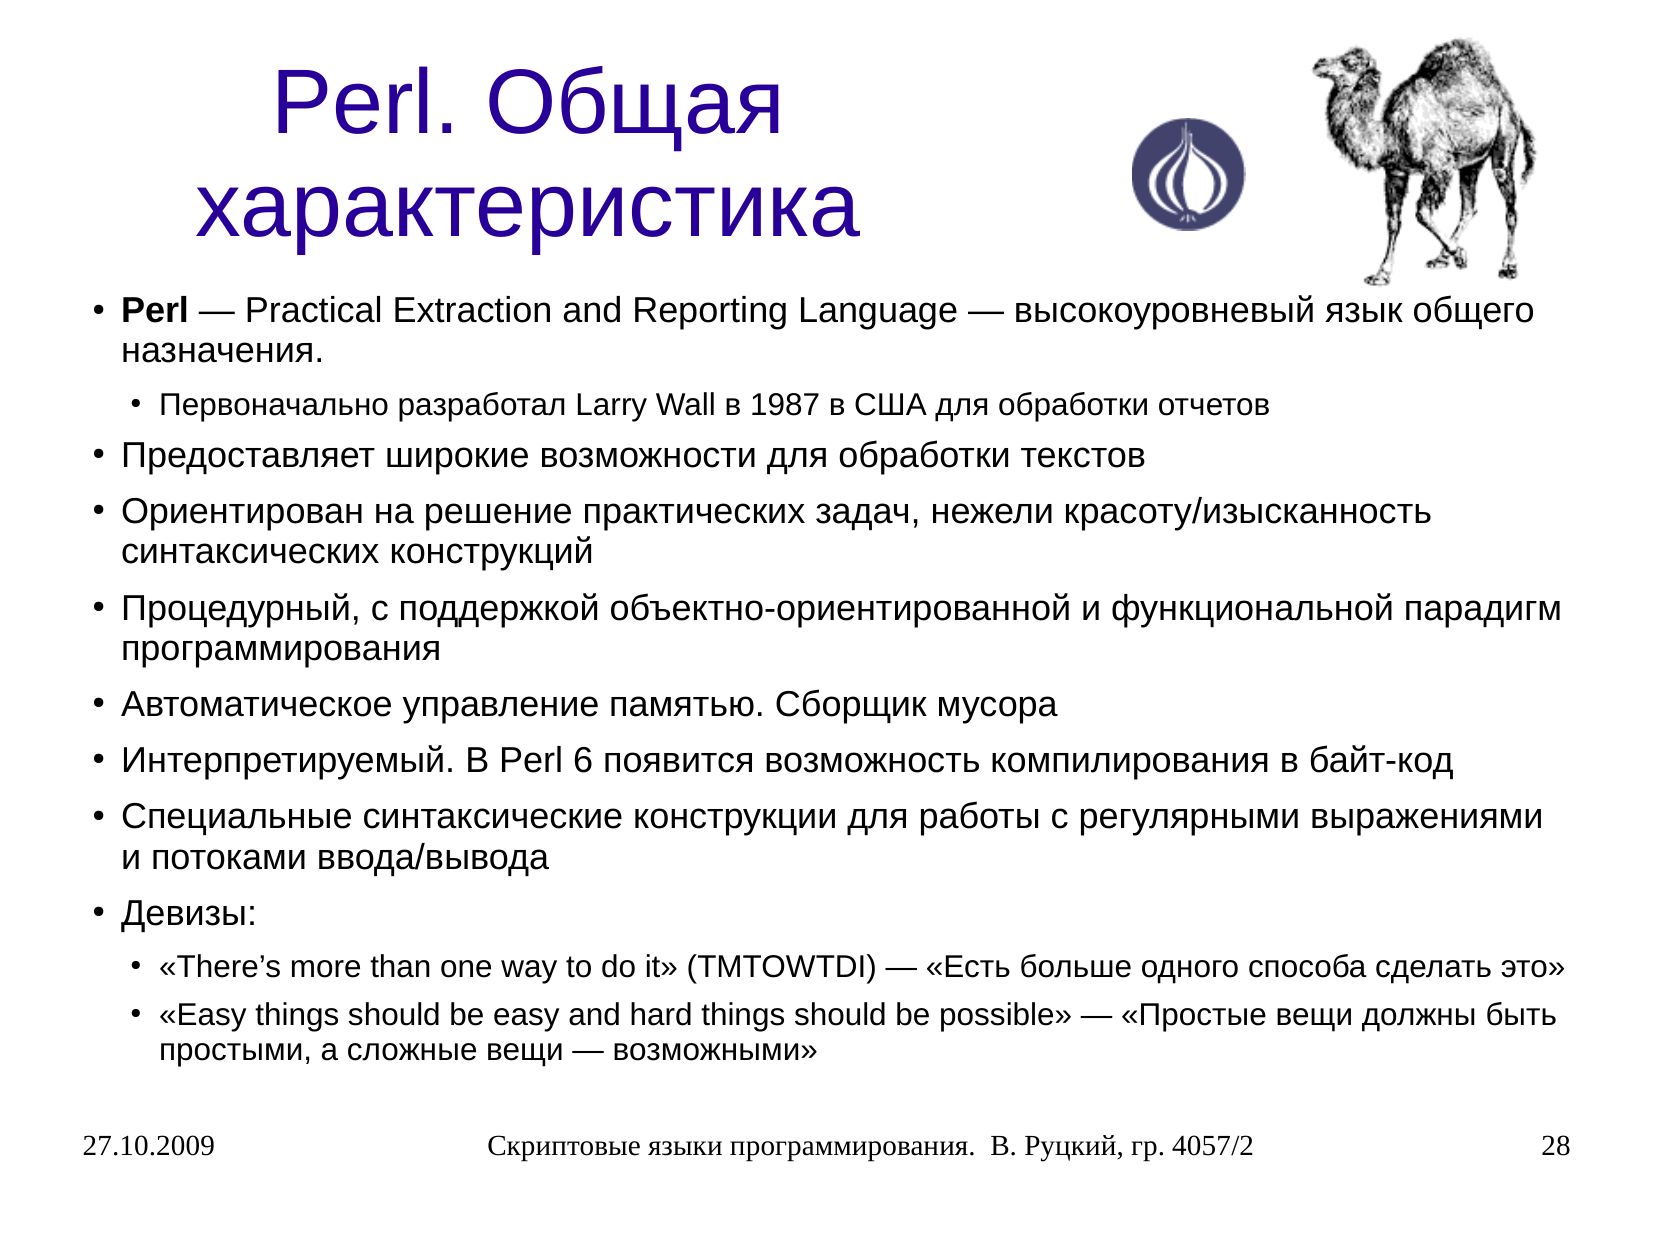

# Perl. Общая характеристика
Perl — Practical Extraction and Reporting Language — высокоуровневый язык общего назначения.
Первоначально разработал Larry Wall в 1987 в США для обработки отчетов
Предоставляет широкие возможности для обработки текстов
Ориентирован на решение практических задач, нежели красоту/изысканность синтаксических конструкций
Процедурный, c поддержкой объектно-ориентированной и функциональной парадигм программирования
Автоматическое управление памятью. Сборщик мусора
Интерпретируемый. В Perl 6 появится возможность компилирования в байт-код
Специальные синтаксические конструкции для работы с регулярными выражениями и потоками ввода/вывода
Девизы:
«There’s more than one way to do it» (TMTOWTDI) — «Есть больше одного способа сделать это»
«Easy things should be easy and hard things should be possible» — «Простые вещи должны быть простыми, а сложные вещи — возможными»
27.10.2009
Скриптовые языки программирования. В. Руцкий, гр. 4057/2
28